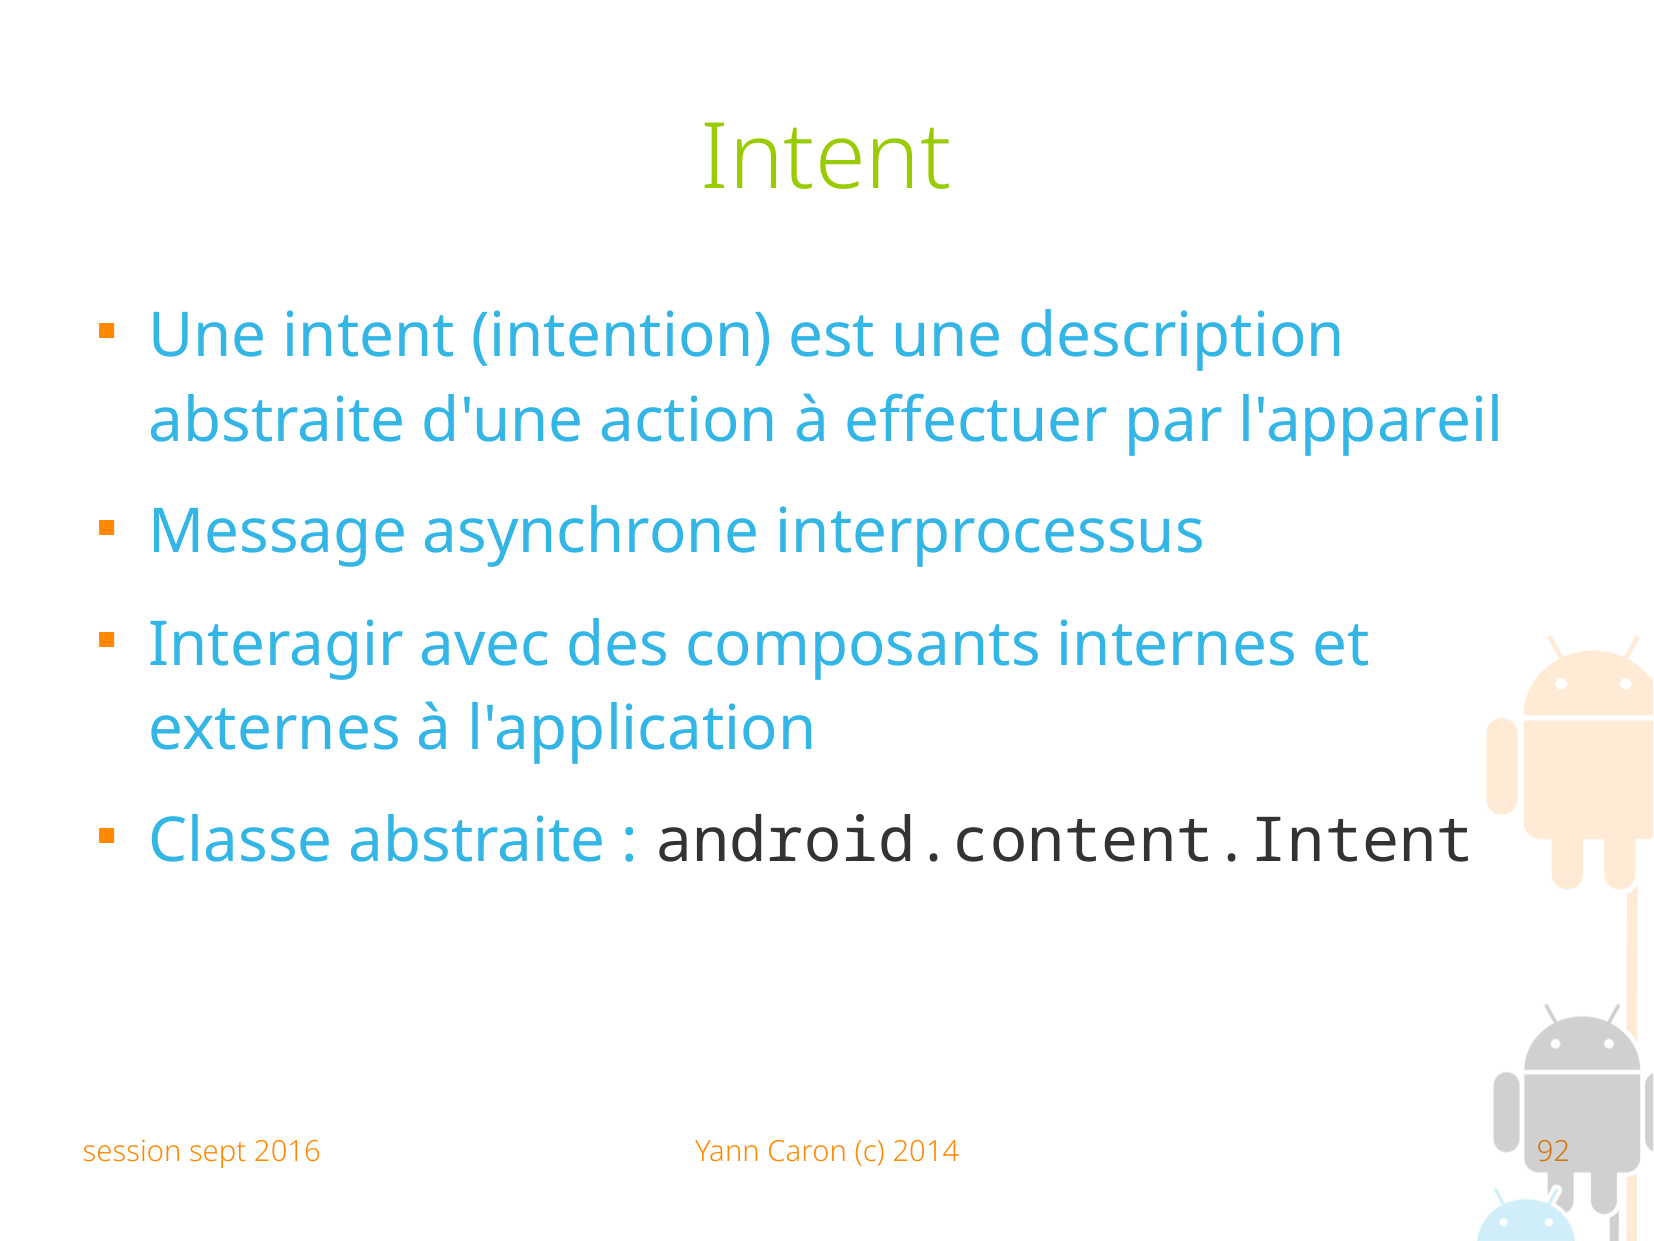

# Intent
Une intent (intention) est une description abstraite d'une action à effectuer par l'appareil
Message asynchrone interprocessus
Interagir avec des composants internes et externes à l'application
Classe abstraite : android.content.Intent
session sept 2016
Yann Caron (c) 2014
92